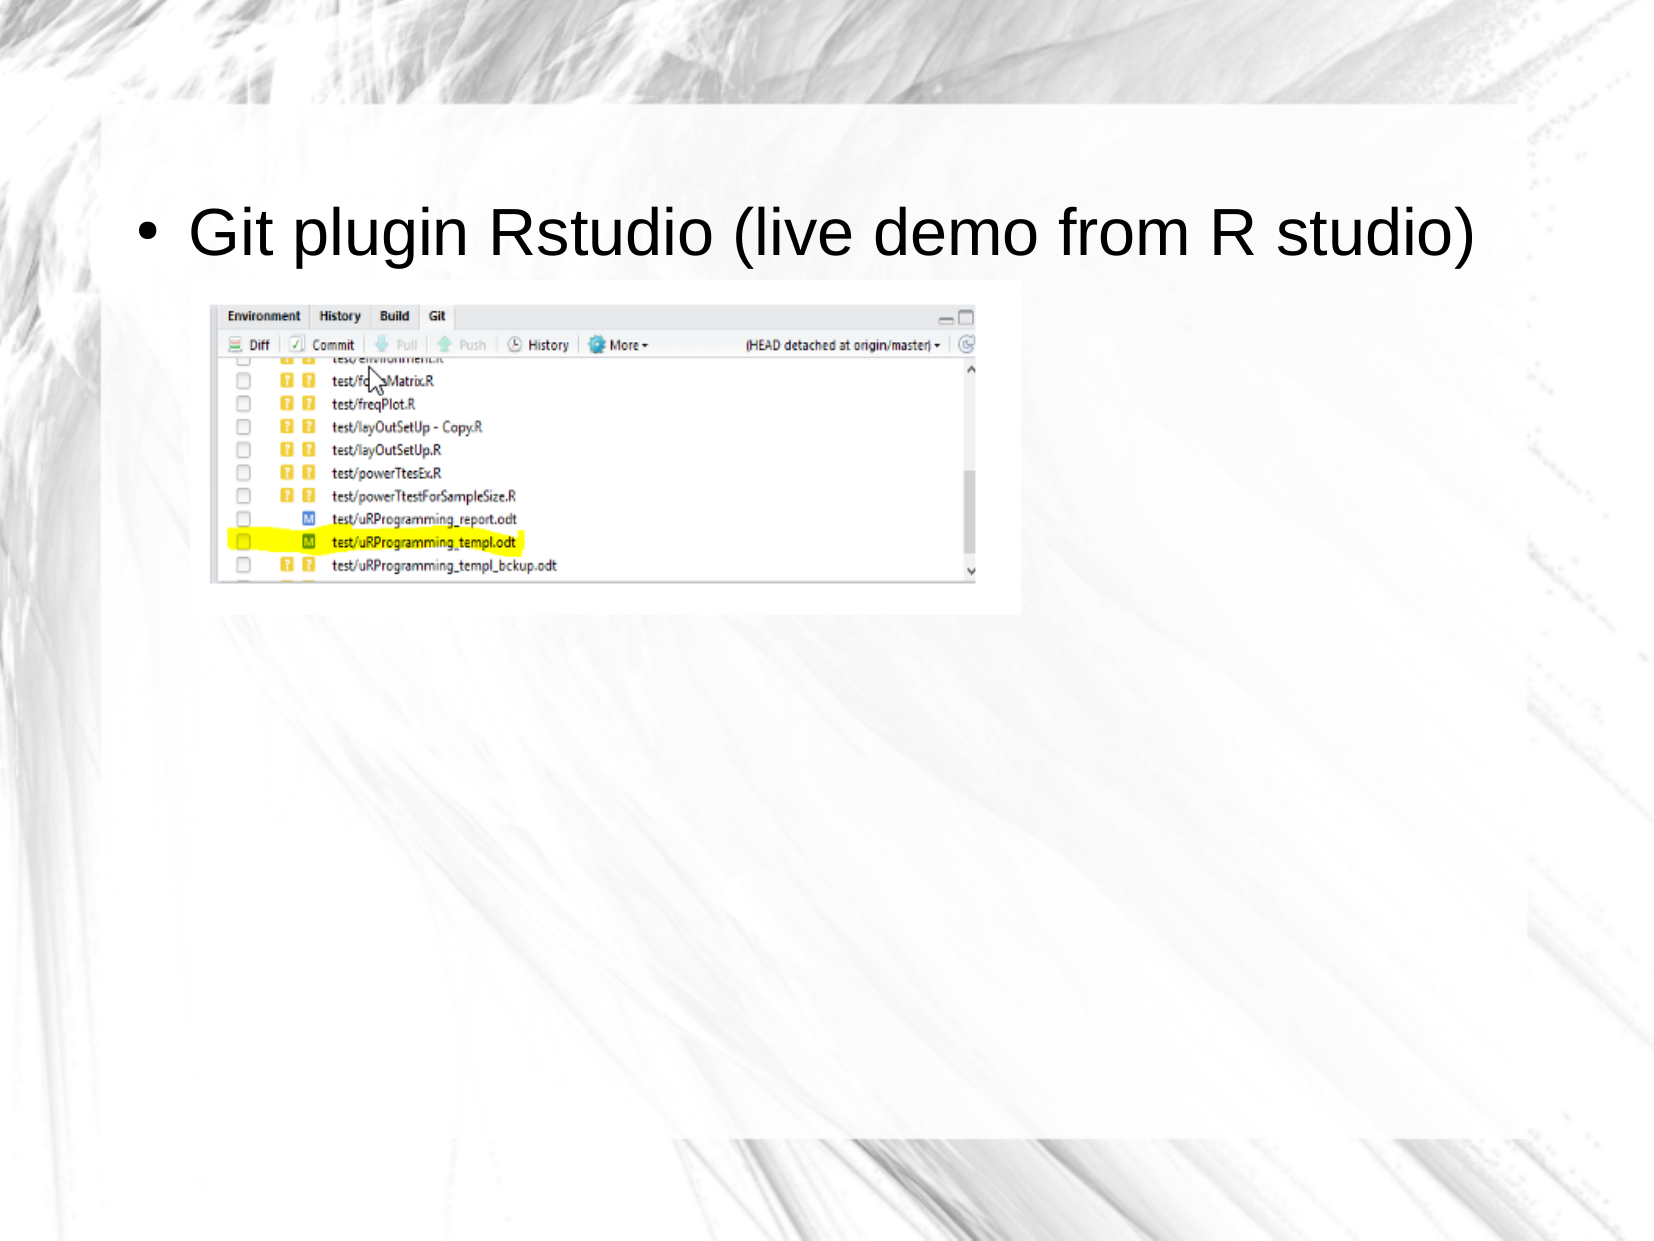

#
Git plugin Rstudio (live demo from R studio)